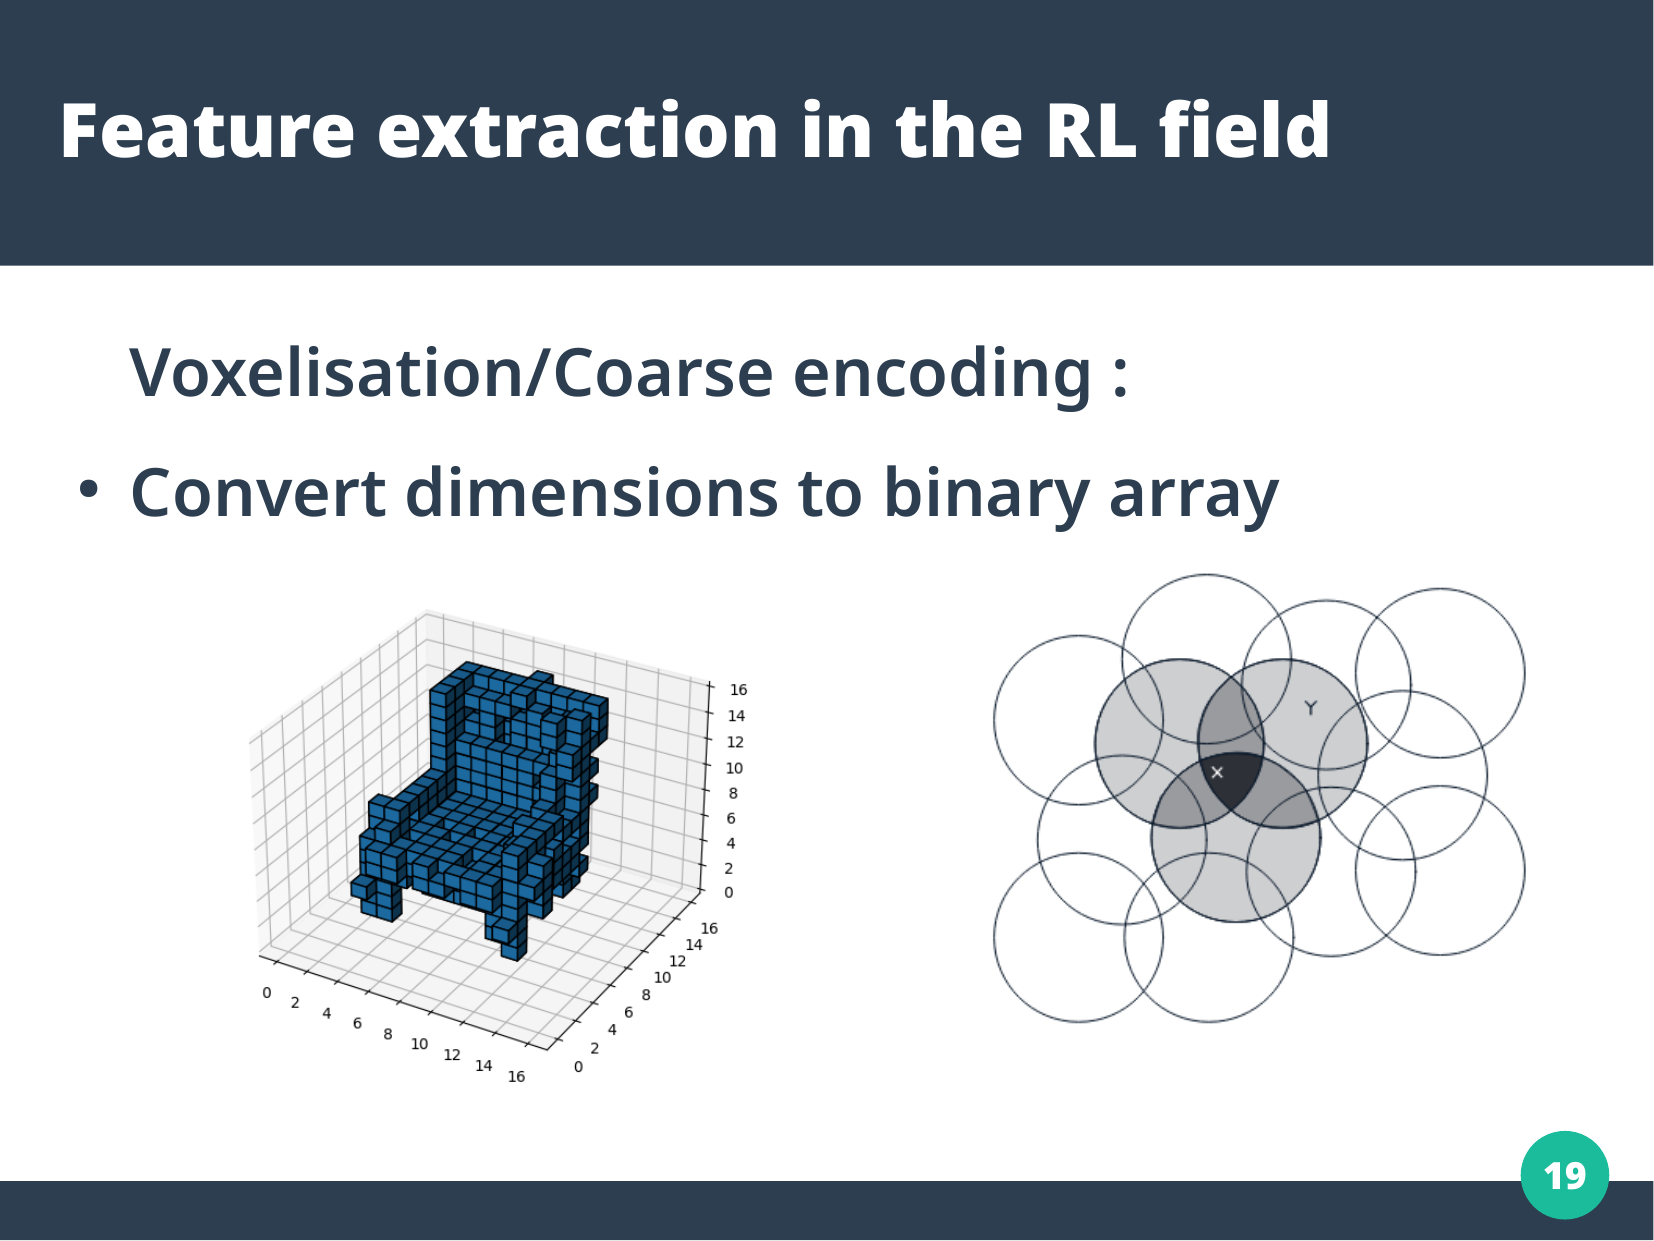

# Feature extraction in the RL field
Voxelisation/Coarse encoding :
Convert dimensions to binary array
19